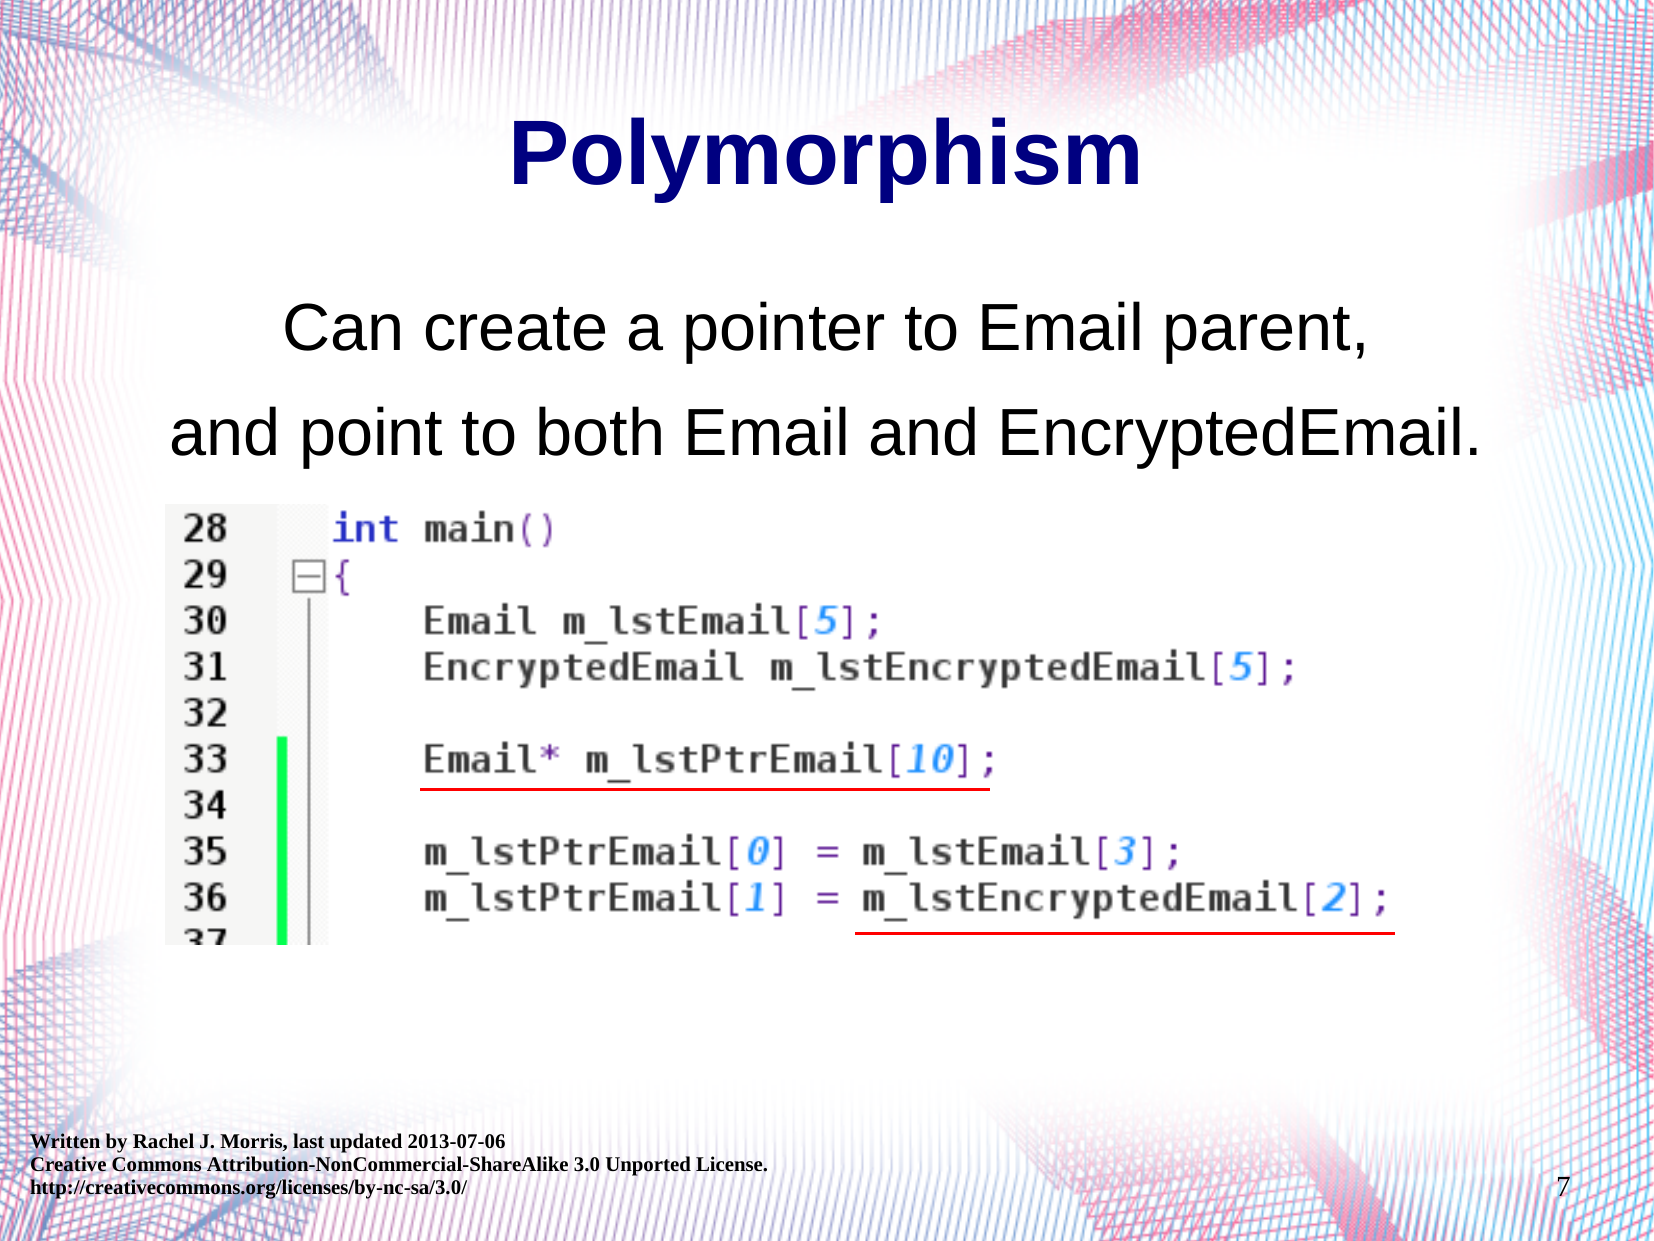

# Polymorphism
Can create a pointer to Email parent,
and point to both Email and EncryptedEmail.
7